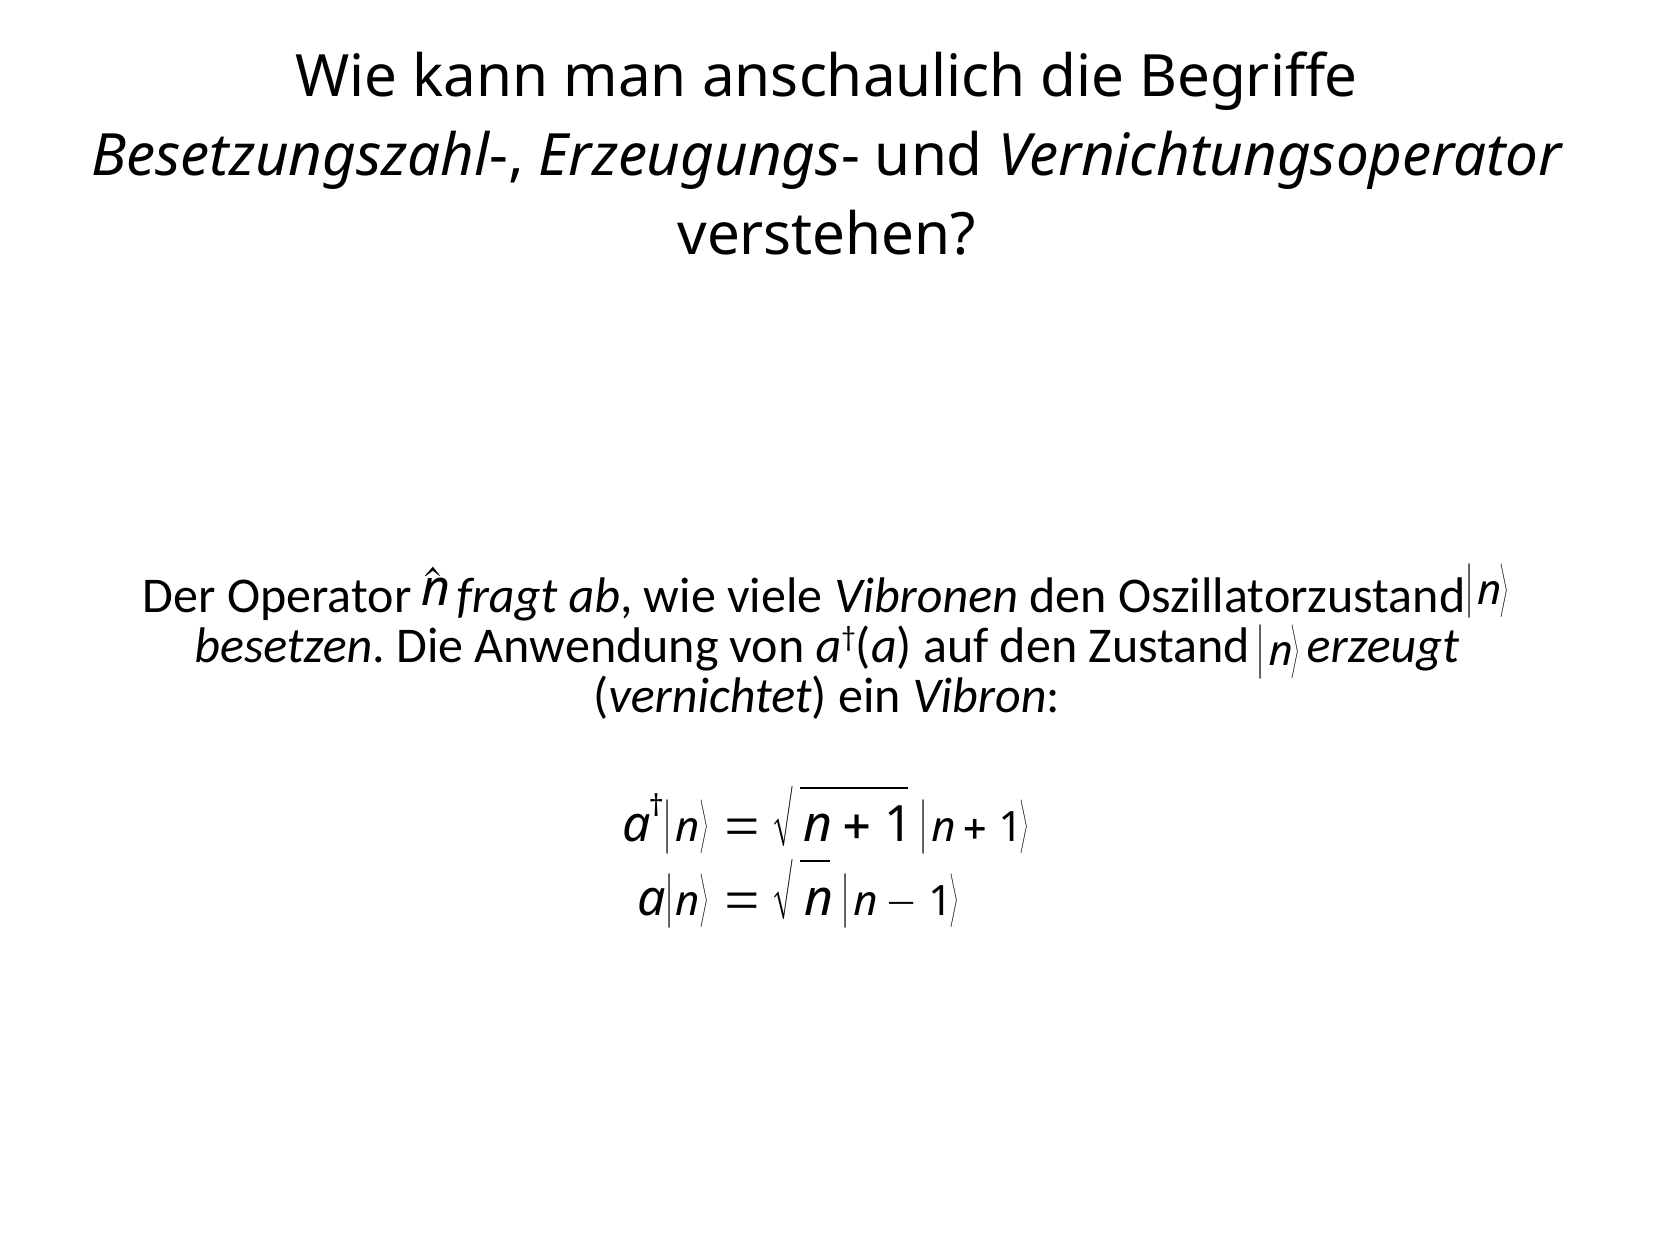

# Wie kann man anschaulich die Begriffe Besetzungszahl-, Erzeugungs- und Vernichtungsoperator verstehen?
Der Operator fragt ab, wie viele Vibronen den Oszillatorzustand besetzen. Die Anwendung von a†(a) auf den Zustand erzeugt (vernichtet) ein Vibron: